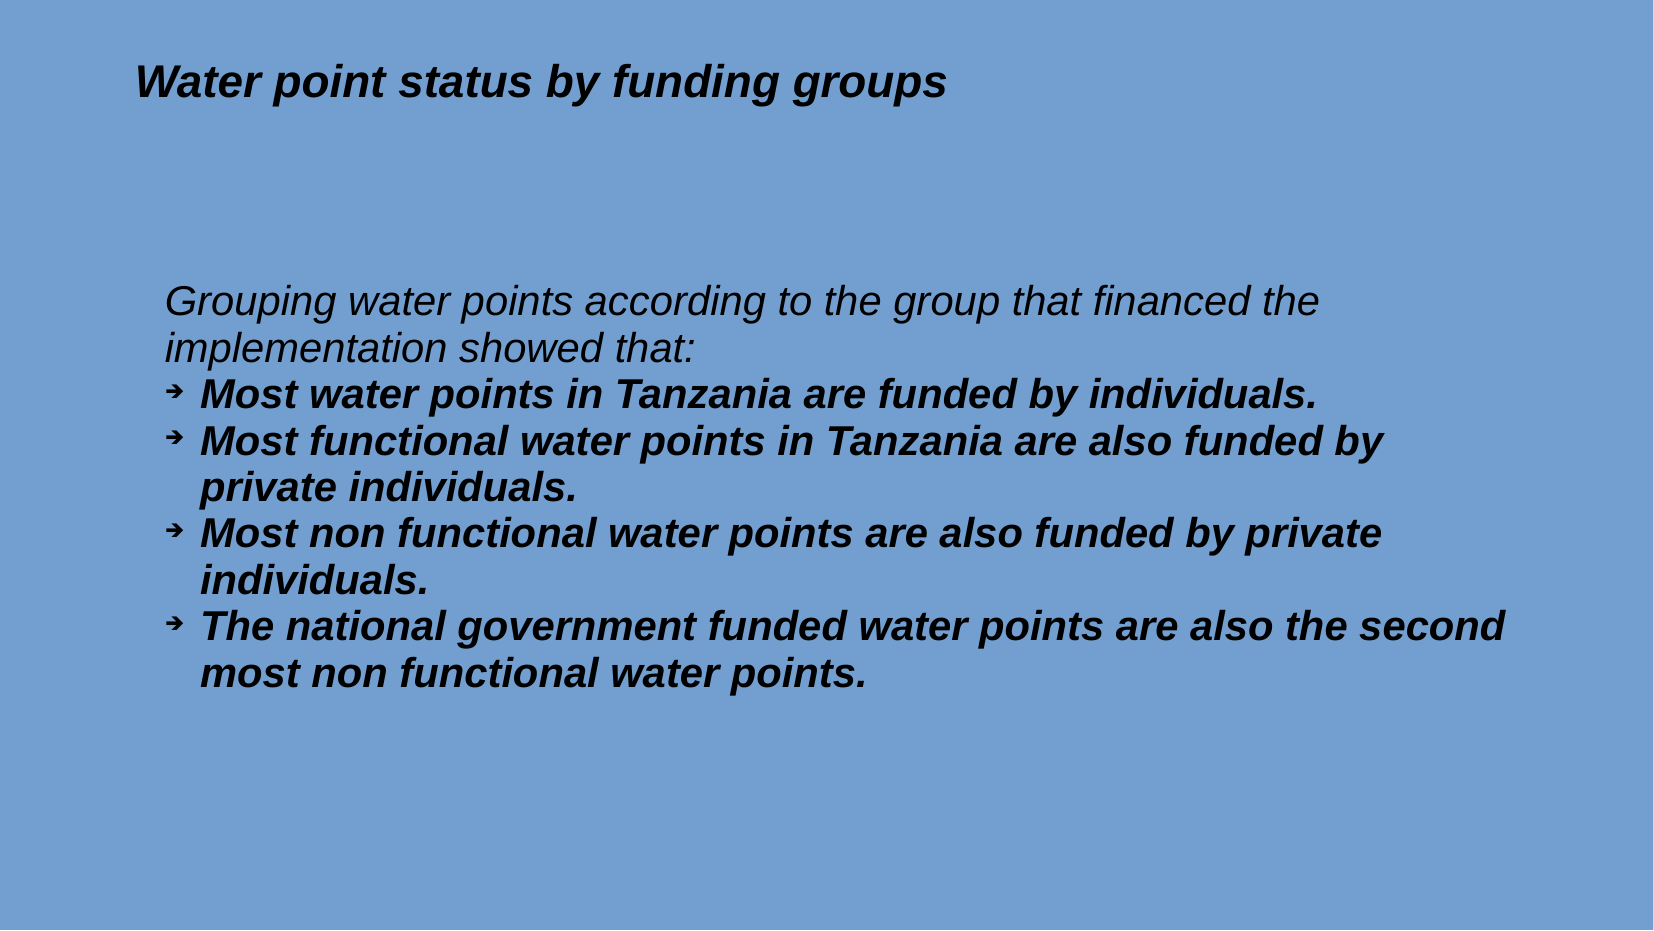

Water point status by funding groups
Grouping water points according to the group that financed the implementation showed that:
Most water points in Tanzania are funded by individuals.
Most functional water points in Tanzania are also funded by private individuals.
Most non functional water points are also funded by private individuals.
The national government funded water points are also the second most non functional water points.